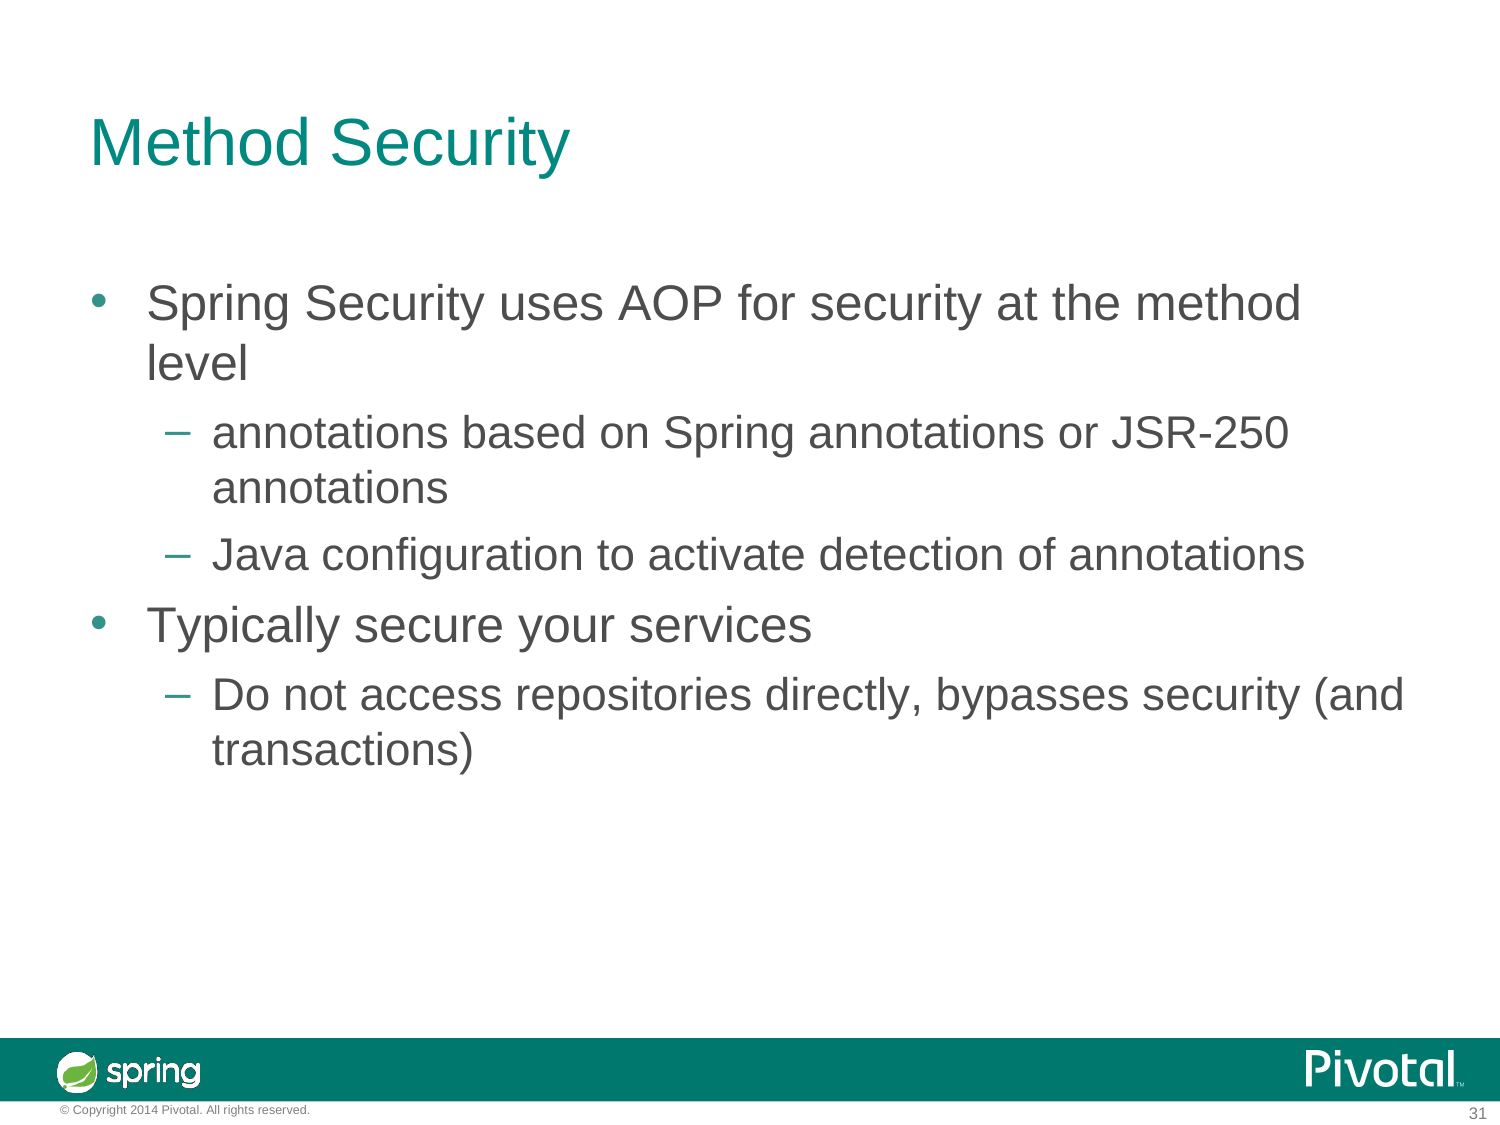

# Method Security
Spring Security uses AOP for security at the method level
annotations based on Spring annotations or JSR-250 annotations
Java configuration to activate detection of annotations
Typically secure your services
Do not access repositories directly, bypasses security (and transactions)